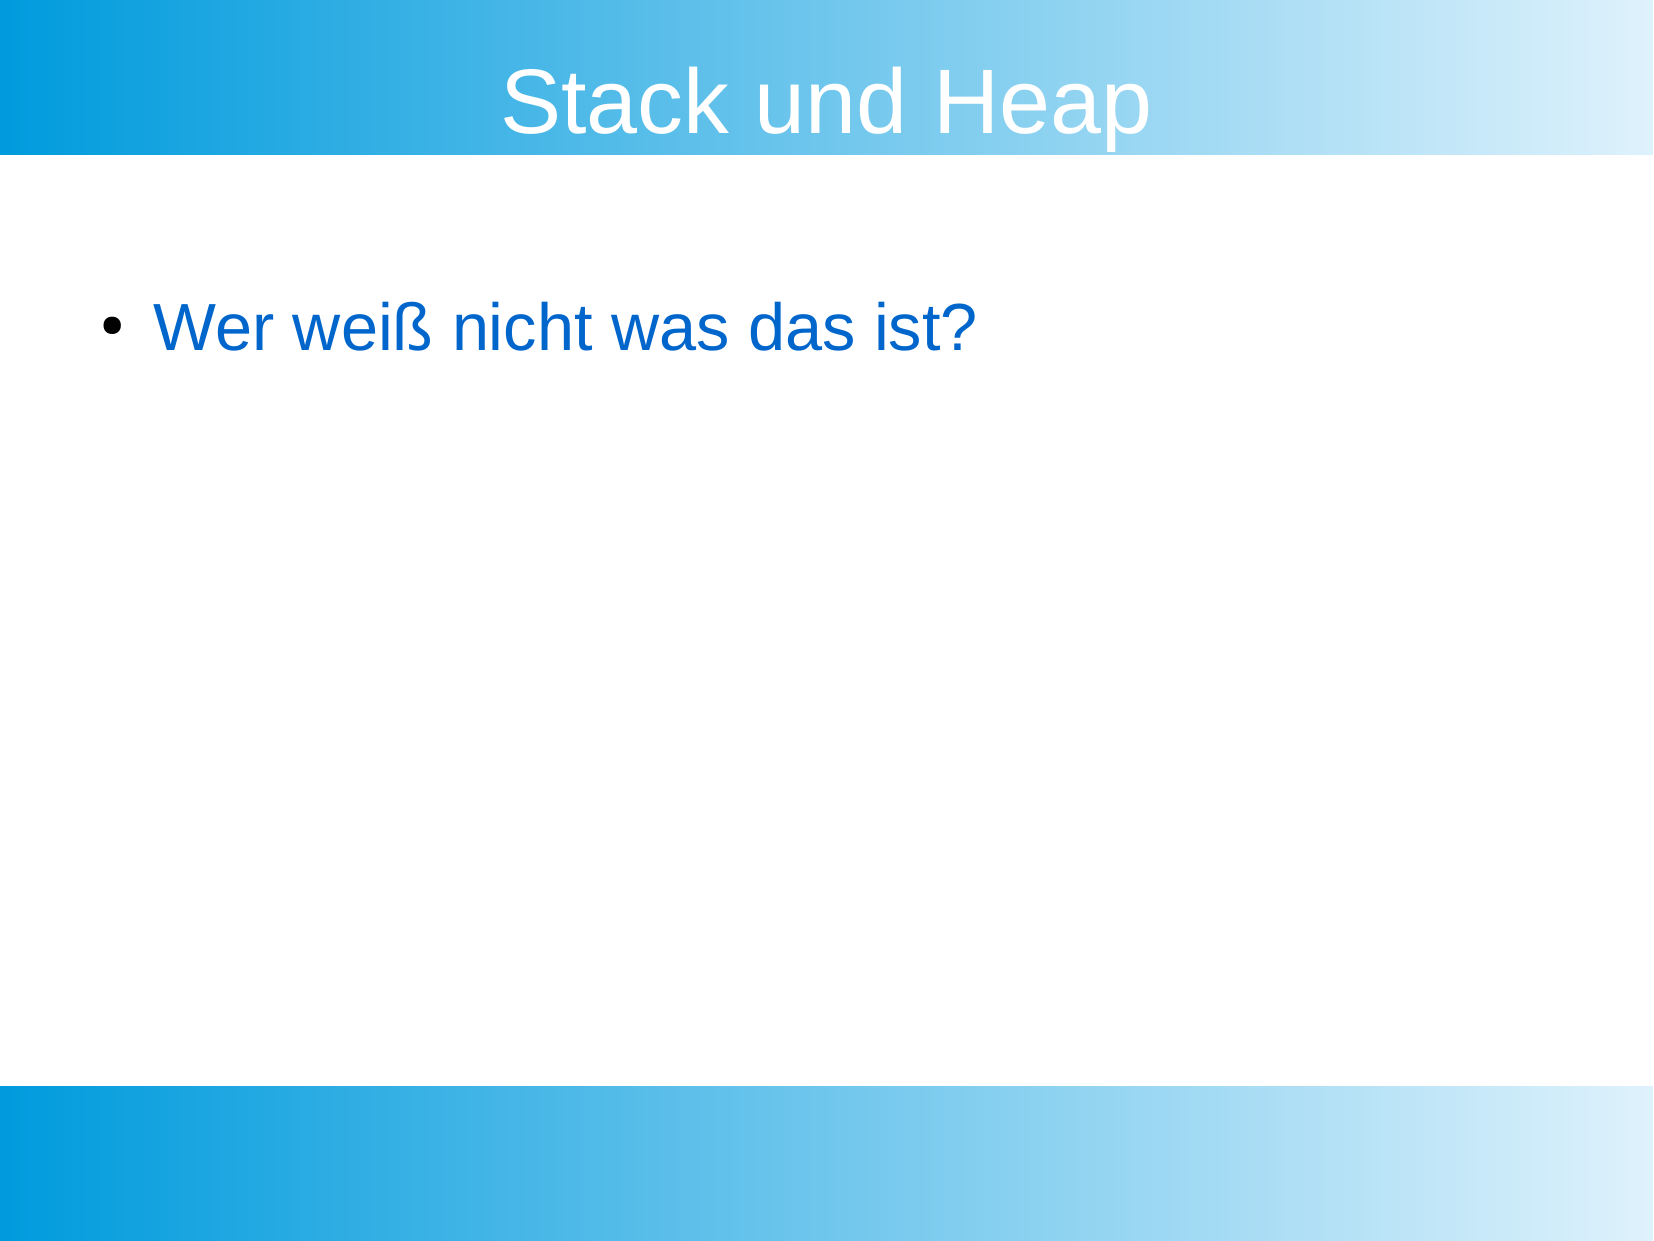

# Stack und Heap
Wer weiß nicht was das ist?